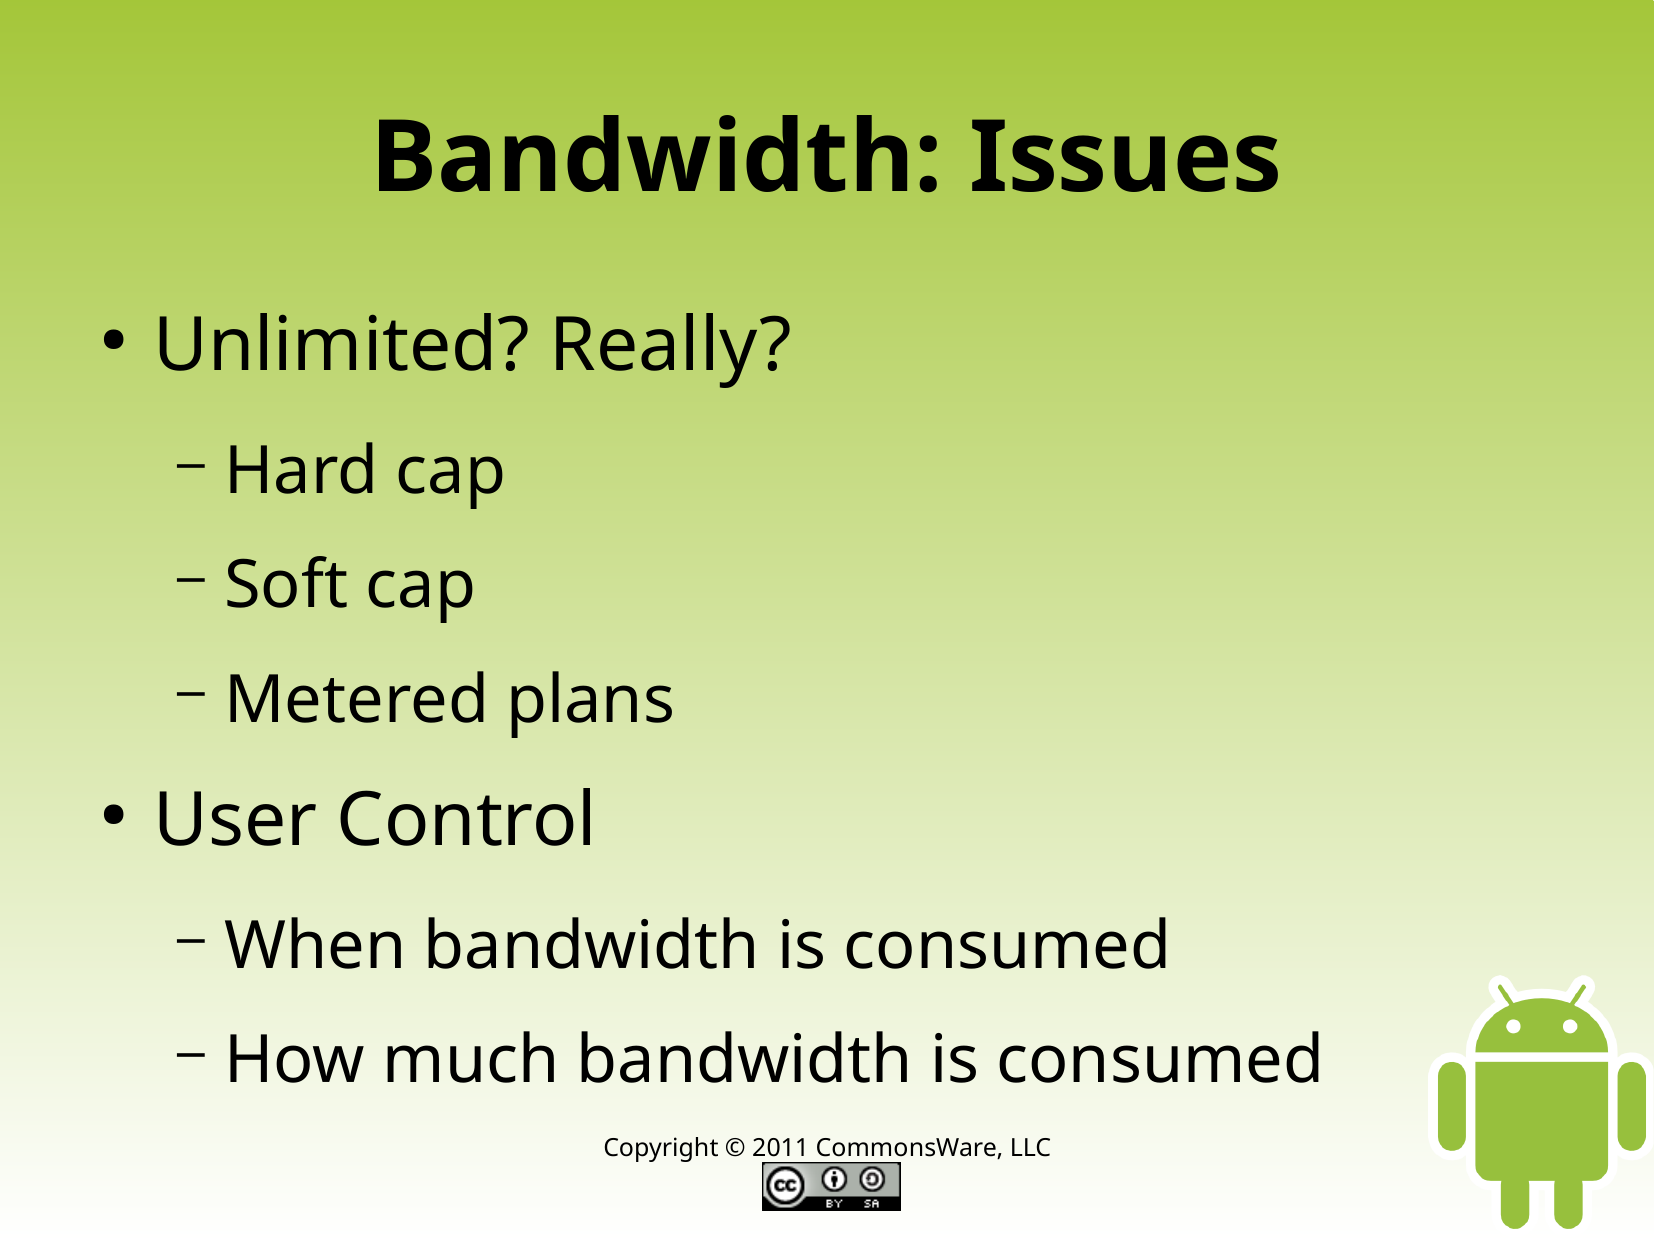

# Bandwidth: Issues
Unlimited? Really?
Hard cap
Soft cap
Metered plans
User Control
When bandwidth is consumed
How much bandwidth is consumed